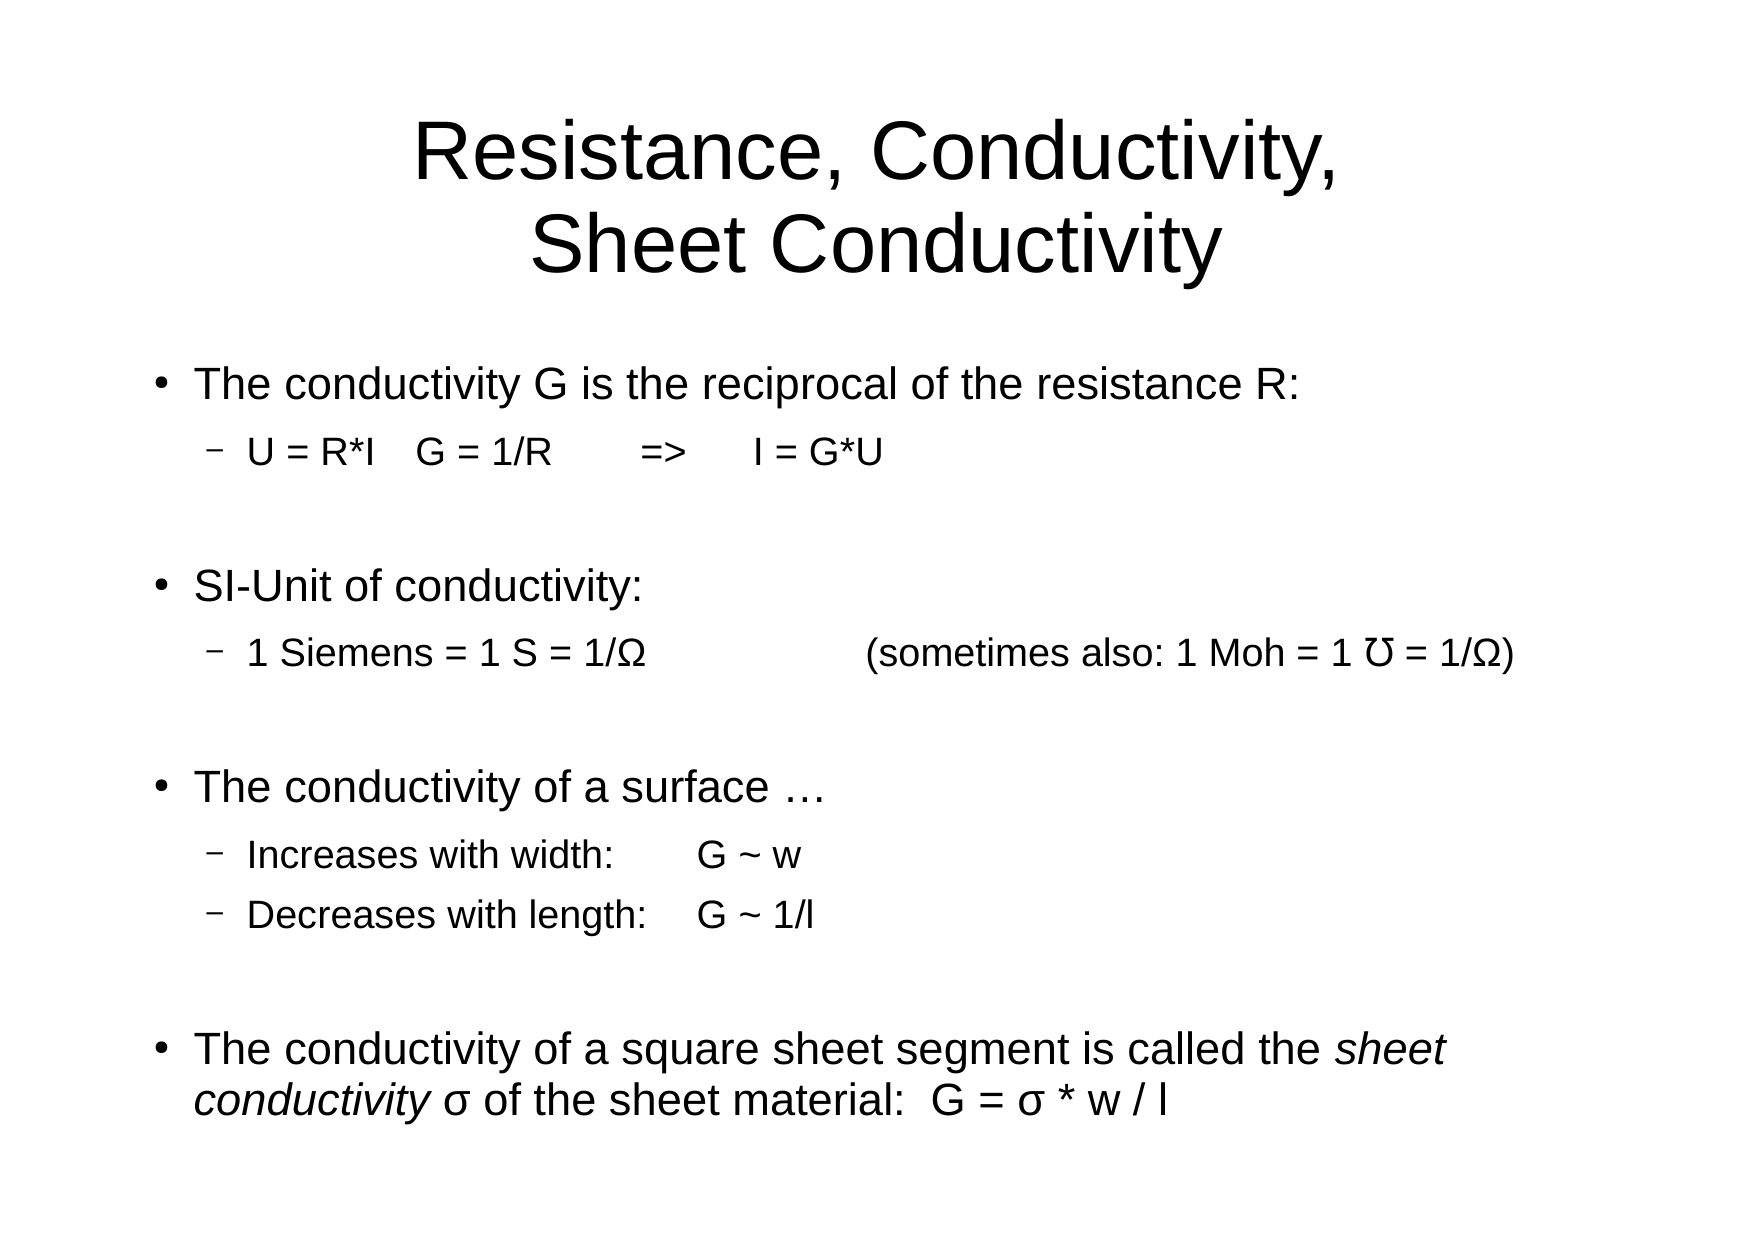

# Resistance, Conductivity, Sheet Conductivity
The conductivity G is the reciprocal of the resistance R:
U = R*I		G = 1/R		=>		I = G*U
SI-Unit of conductivity:
1 Siemens = 1 S = 1/Ω						 	 	(sometimes also: 1 Moh = 1 ℧ = 1/Ω)
The conductivity of a surface …
Increases with width:	 	G ~ w
Decreases with length:	G ~ 1/l
The conductivity of a square sheet segment is called the sheet conductivity σ of the sheet material: G = σ * w / l